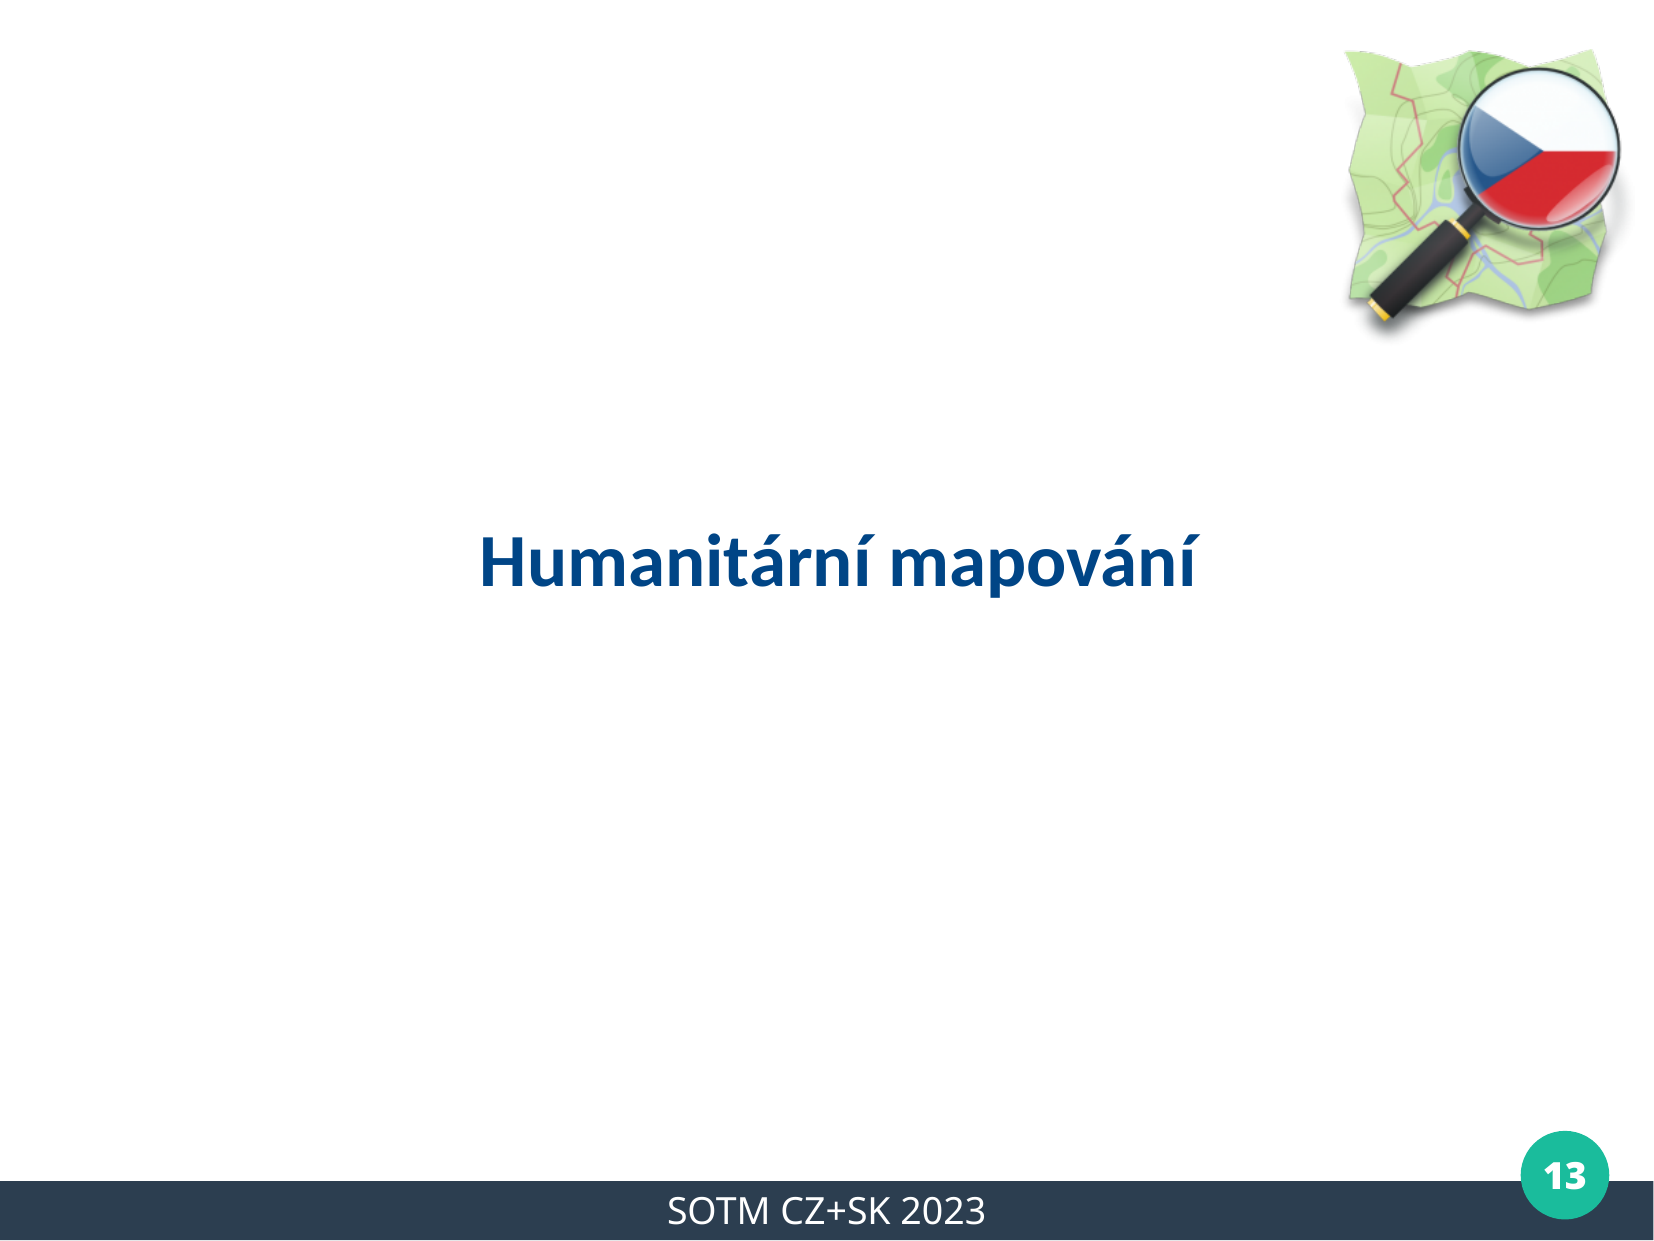

# Humanitární mapování
13
SOTM CZ+SK 2023